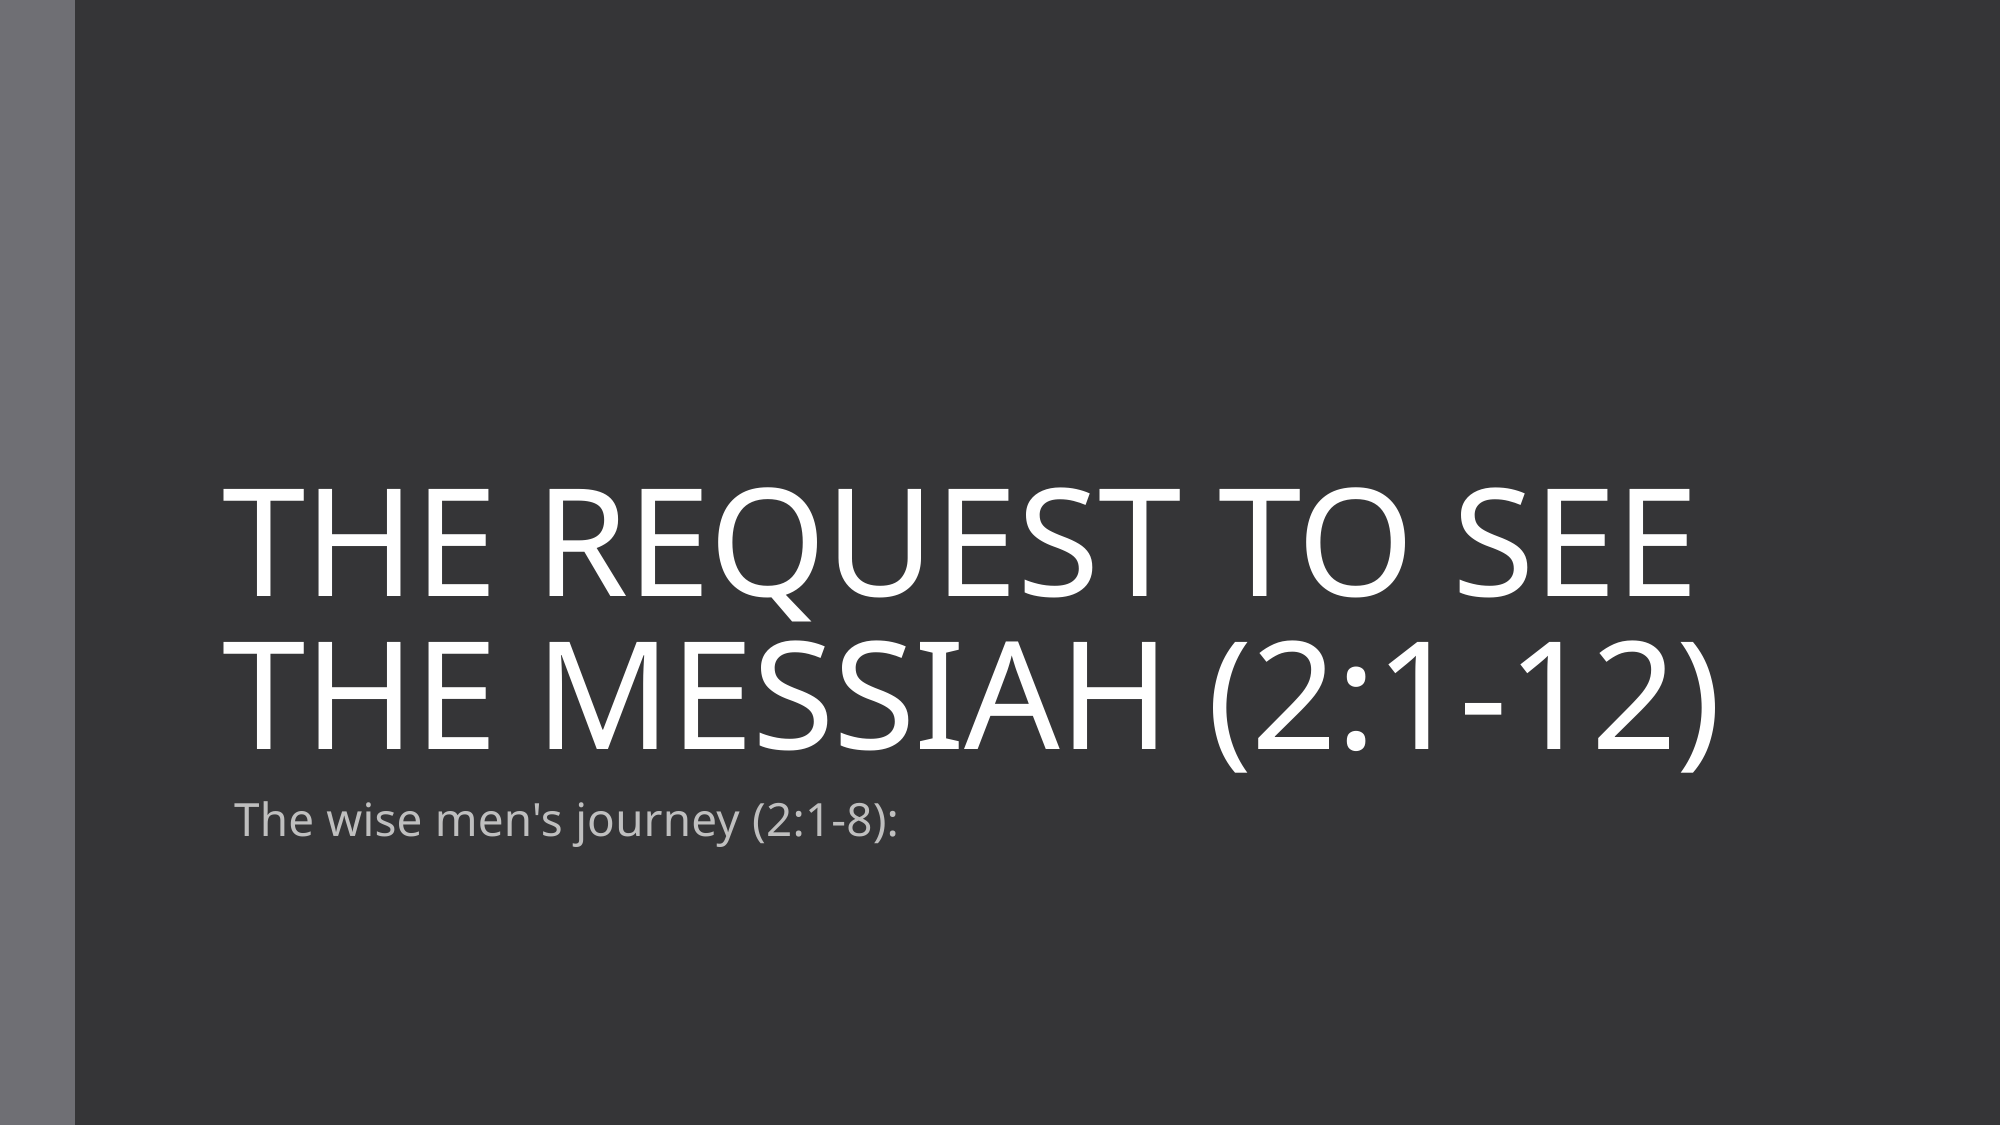

# THE REQUEST TO SEE THE MESSIAH (2:1-12)
 The wise men's journey (2:1-8):